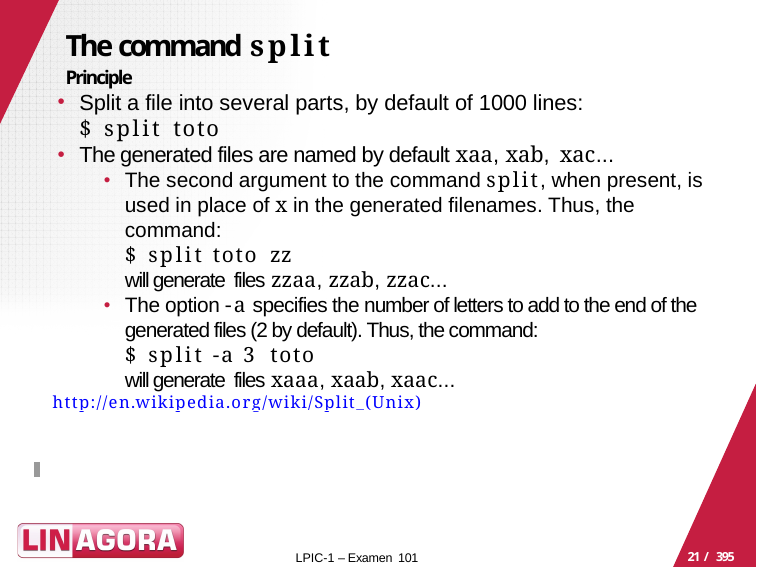

The command split
Principle
Split a file into several parts, by default of 1000 lines:
$ split toto
The generated files are named by default xaa, xab, xac...
The second argument to the command split, when present, is used in place of x in the generated filenames. Thus, the command:
$ split toto zz
will generate files zzaa, zzab, zzac...
The option -a specifies the number of letters to add to the end of the generated files (2 by default). Thus, the command:
$ split -a 3 toto
will generate files xaaa, xaab, xaac...
http://en.wikipedia.org/wiki/Split_(Unix)
LPIC-1 – Examen 101